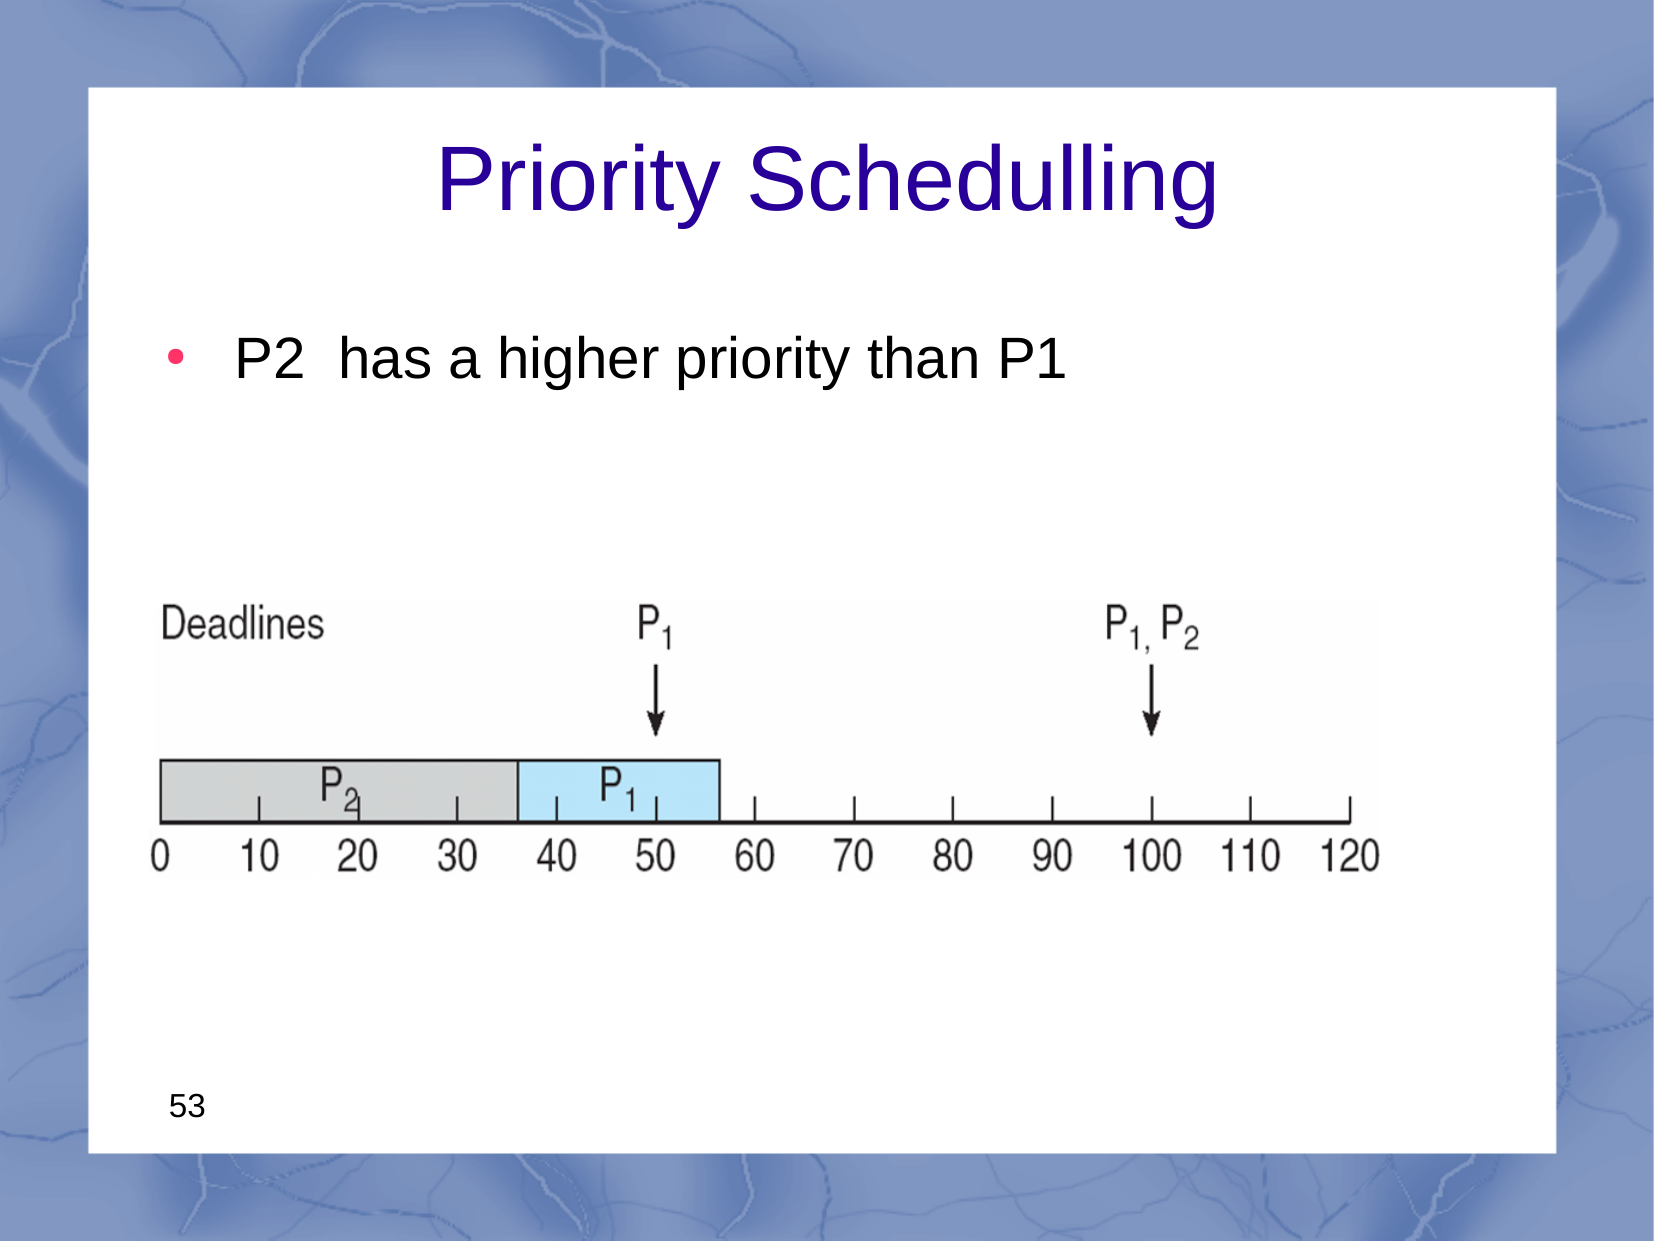

# Priority Schedulling
 P2 has a higher priority than P1
53